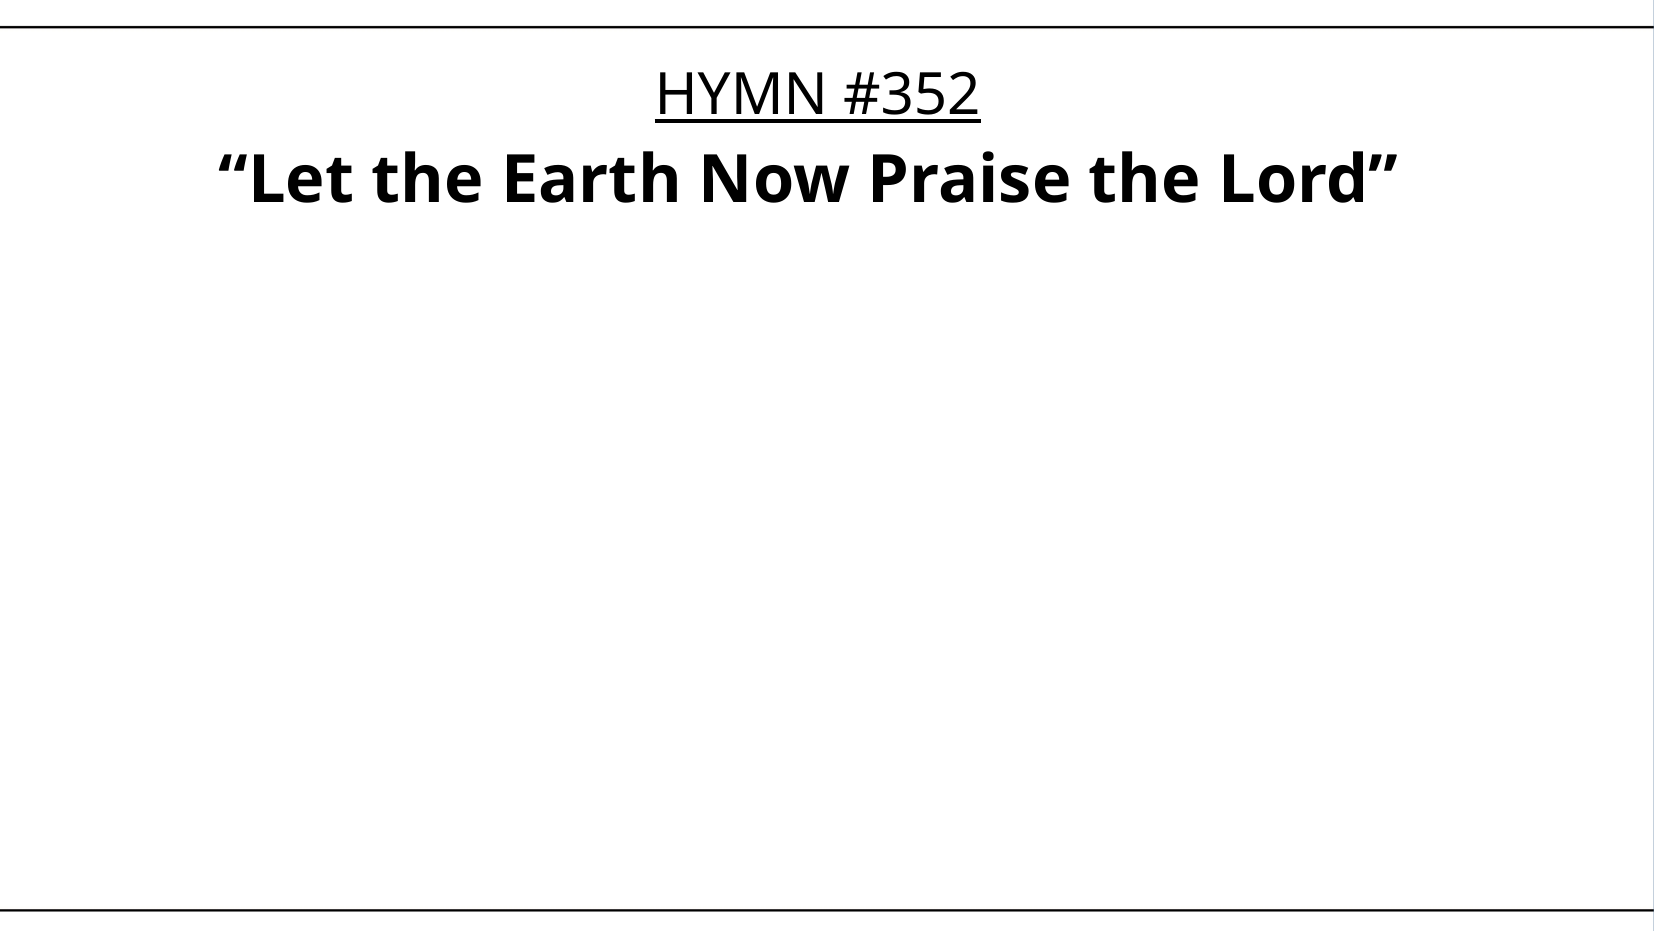

HYMN #352
“Let the Earth Now Praise the Lord”